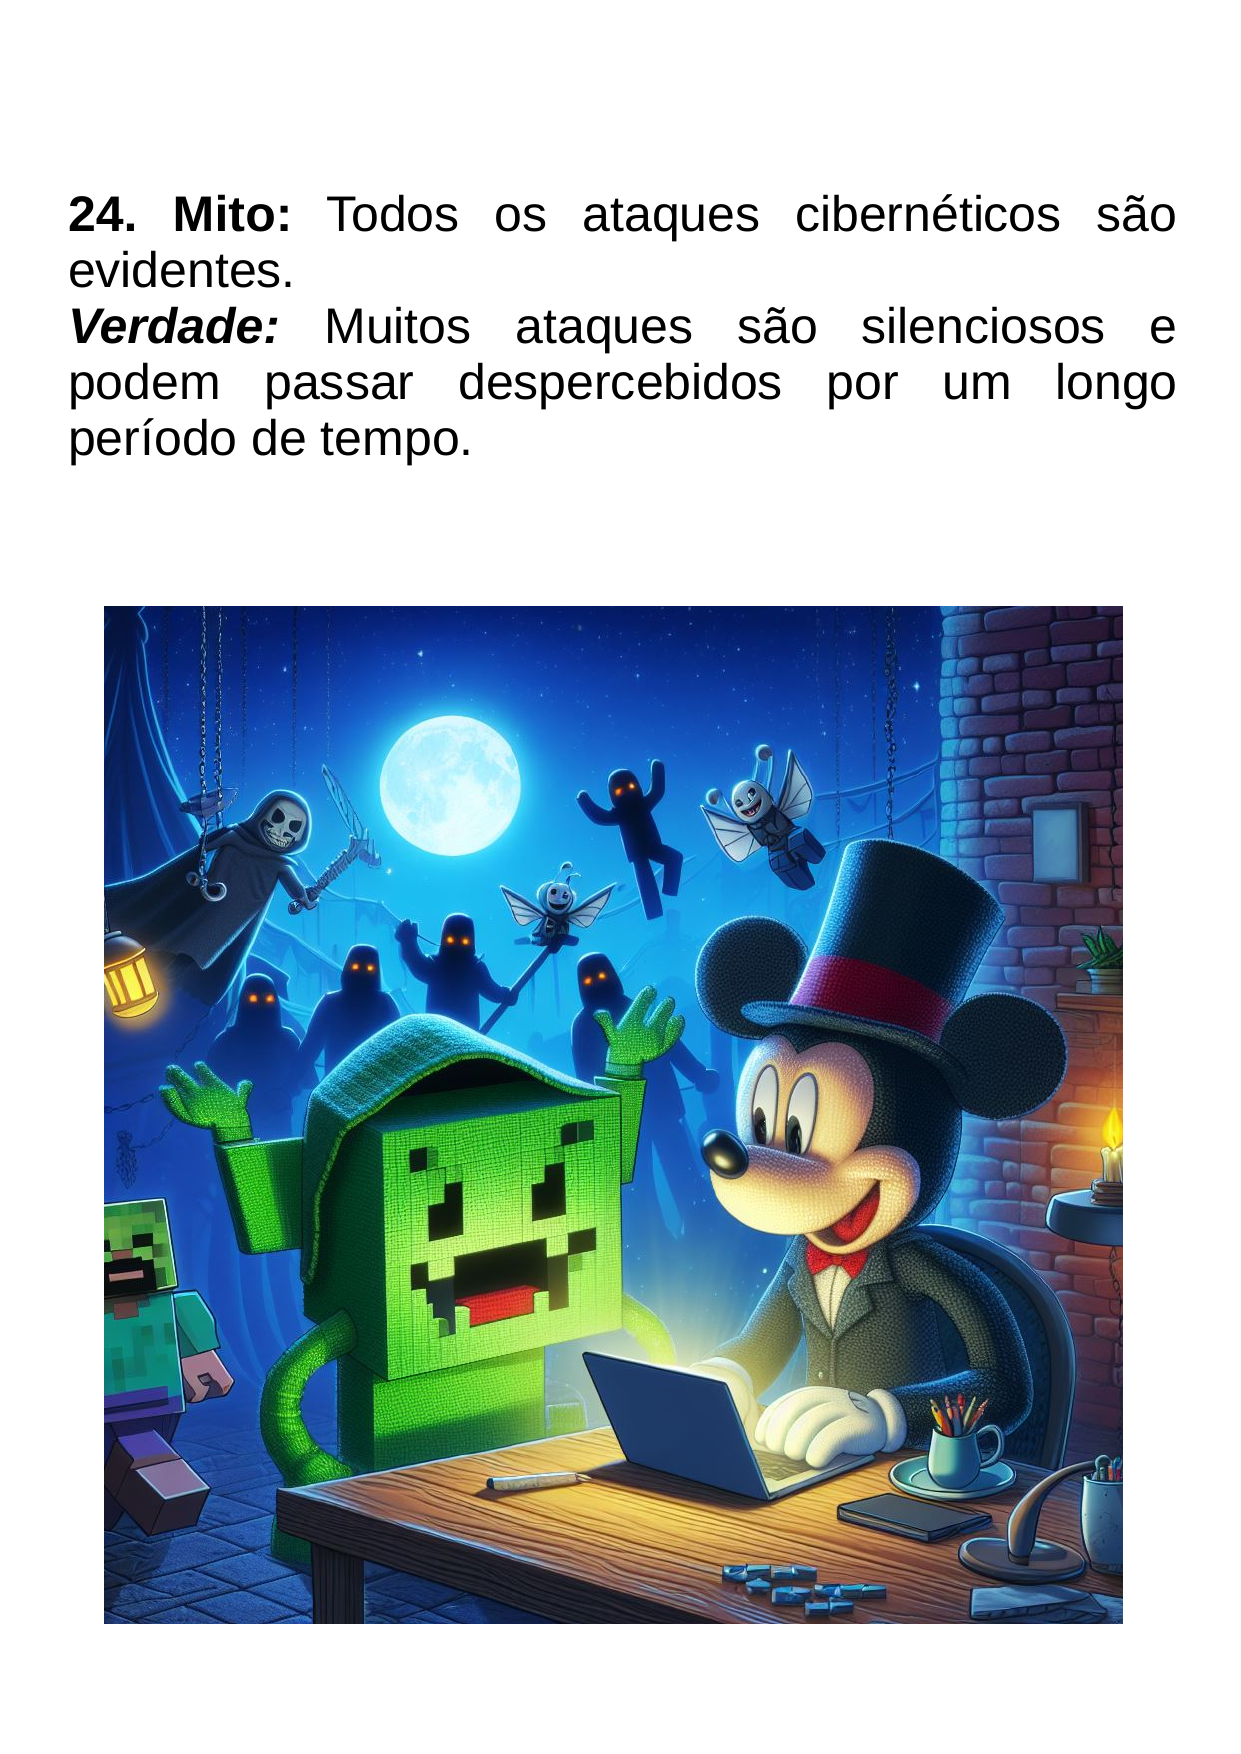

# 24. Mito: Todos os ataques cibernéticos são evidentes.  Verdade: Muitos ataques são silenciosos e podem passar despercebidos por um longo período de tempo.